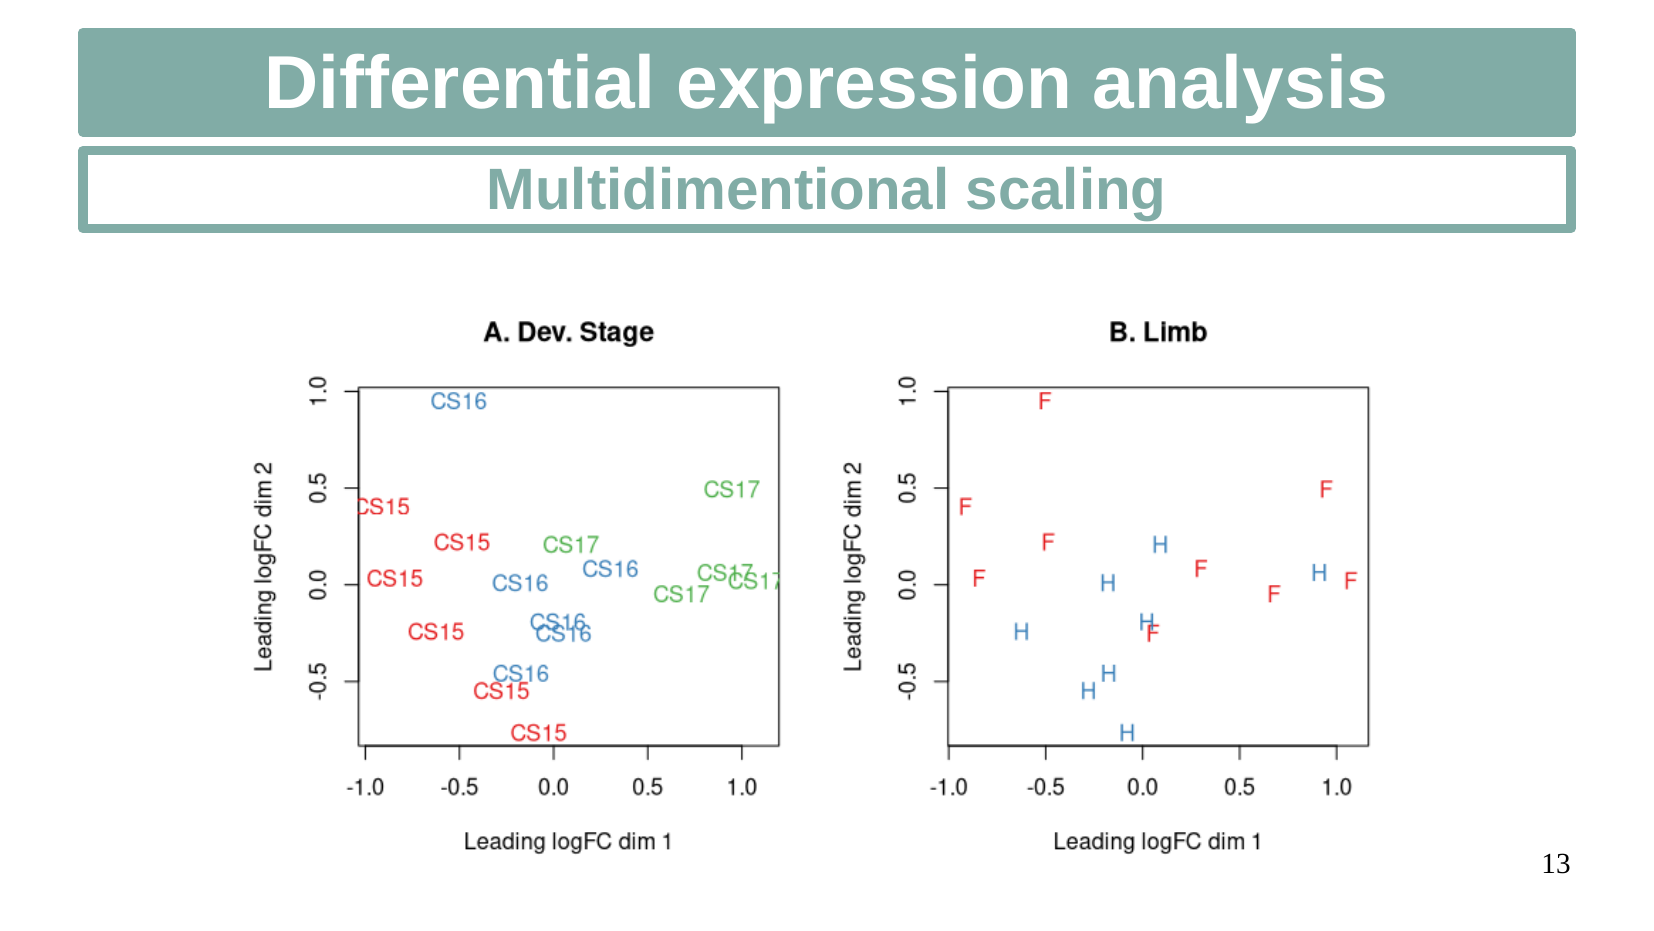

Differential expression analysis
# Multidimentional scaling
13